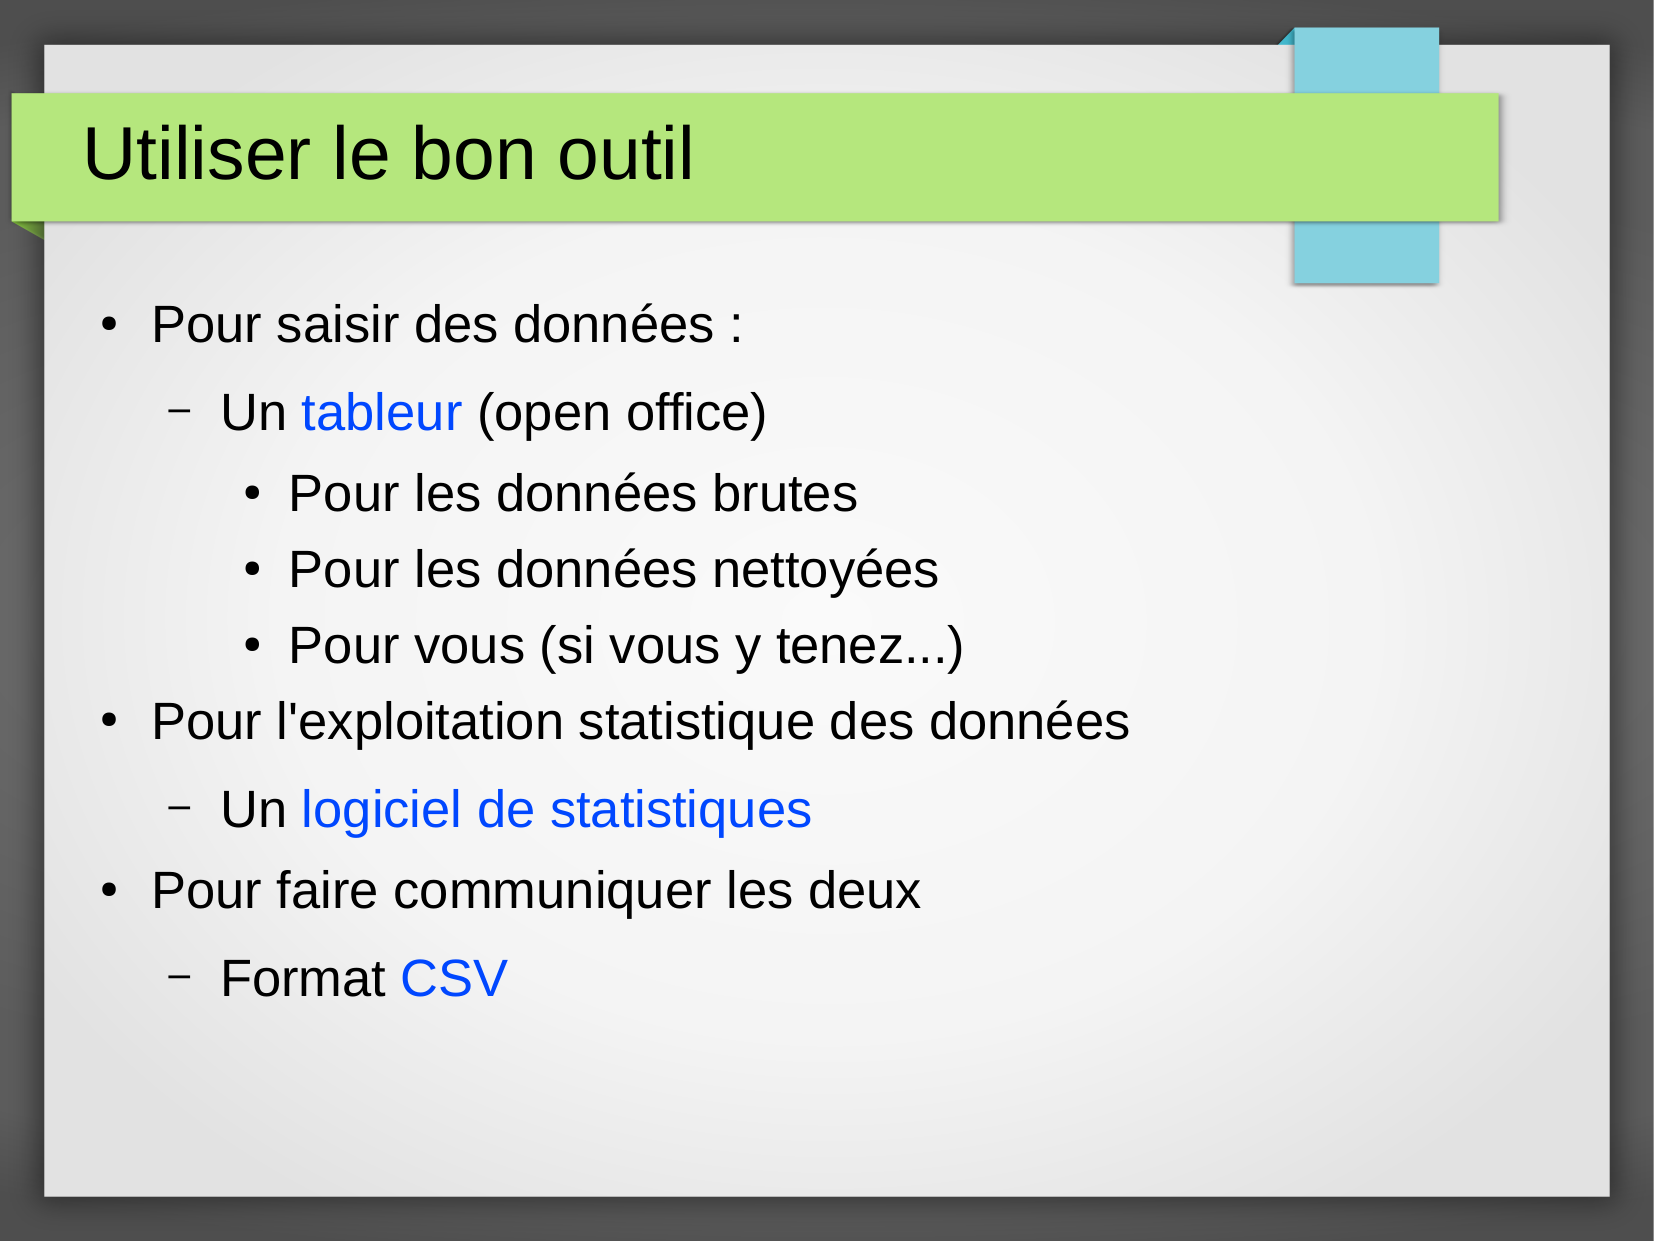

# Utiliser le bon outil
Pour saisir des données :
Un tableur (open office)
Pour les données brutes
Pour les données nettoyées
Pour vous (si vous y tenez...)
Pour l'exploitation statistique des données
Un logiciel de statistiques
Pour faire communiquer les deux
Format CSV